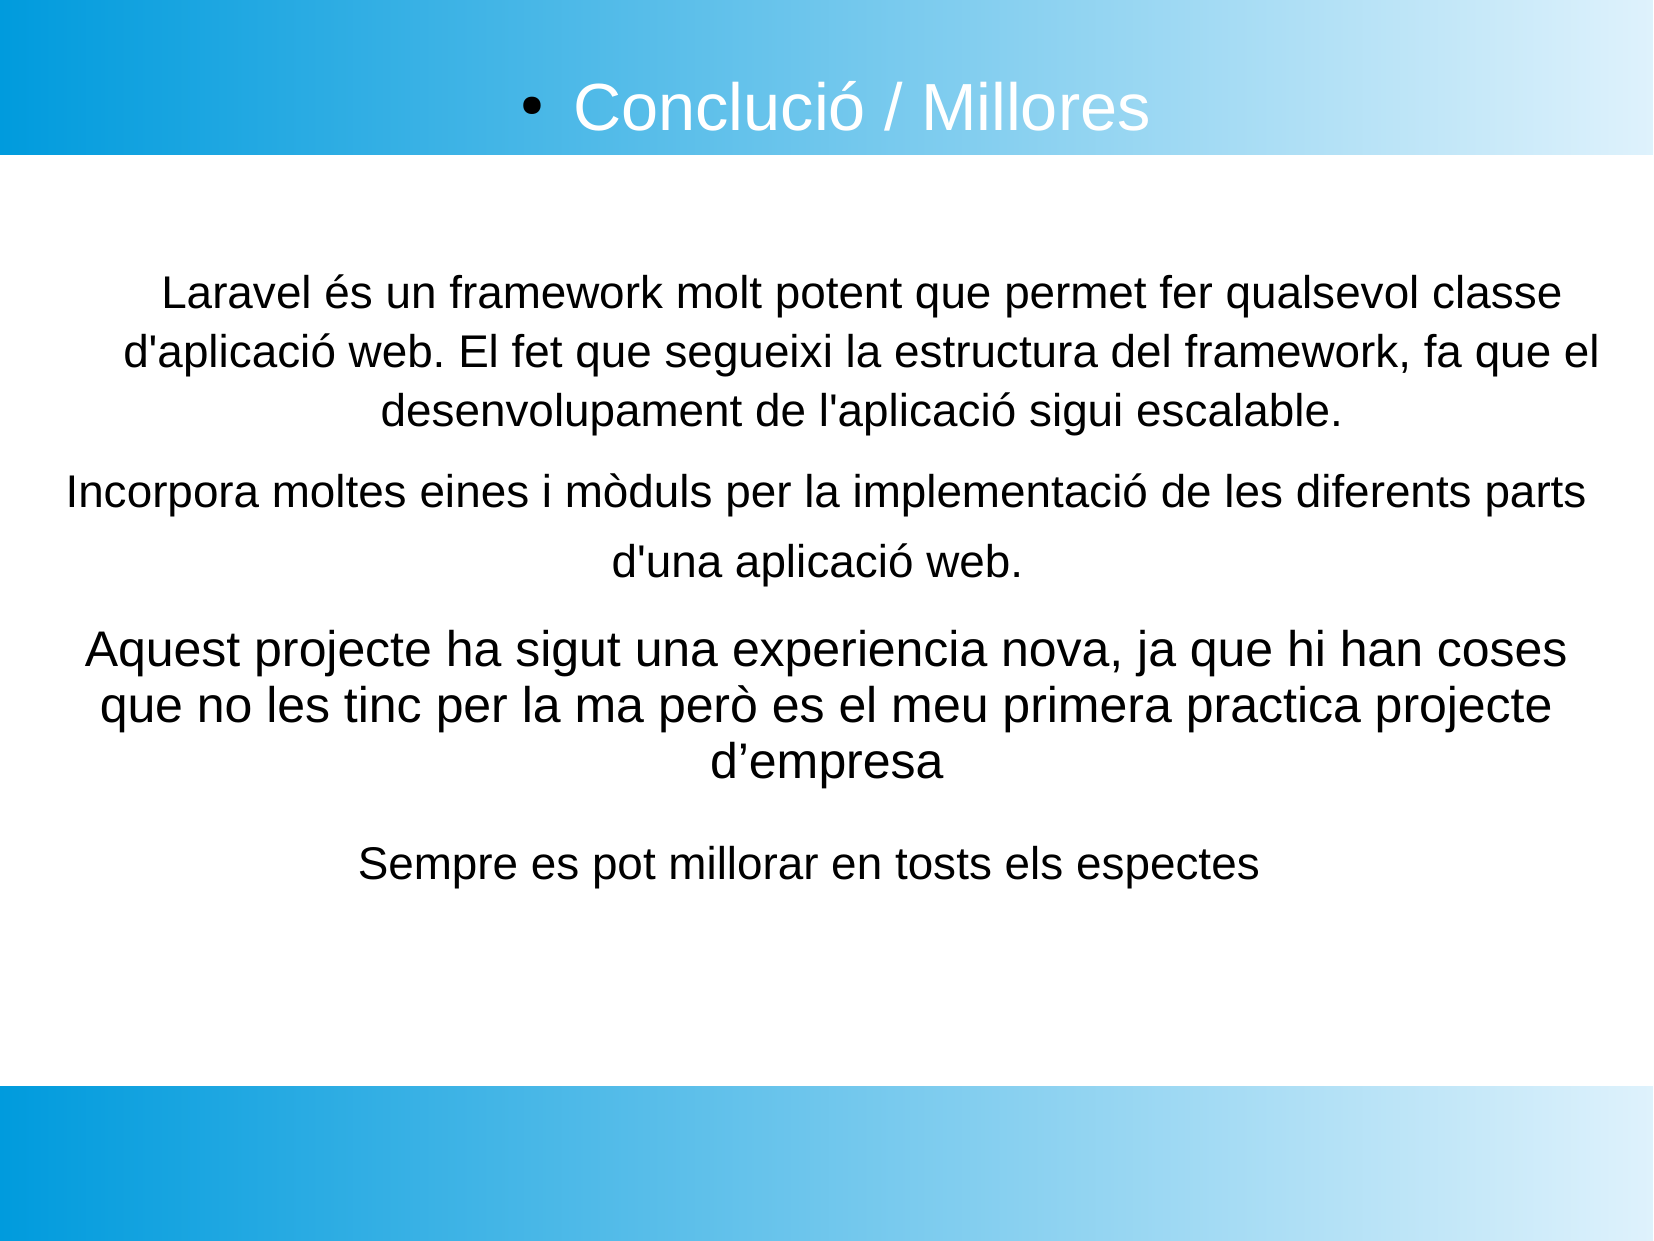

# Conclució / Millores
Laravel és un framework molt potent que permet fer qualsevol classe d'aplicació web. El fet que segueixi la estructura del framework, fa que el desenvolupament de l'aplicació sigui escalable.
Incorpora moltes eines i mòduls per la implementació de les diferents parts d'una aplicació web.
Aquest projecte ha sigut una experiencia nova, ja que hi han coses que no les tinc per la ma però es el meu primera practica projecte d’empresa
Sempre es pot millorar en tosts els espectes